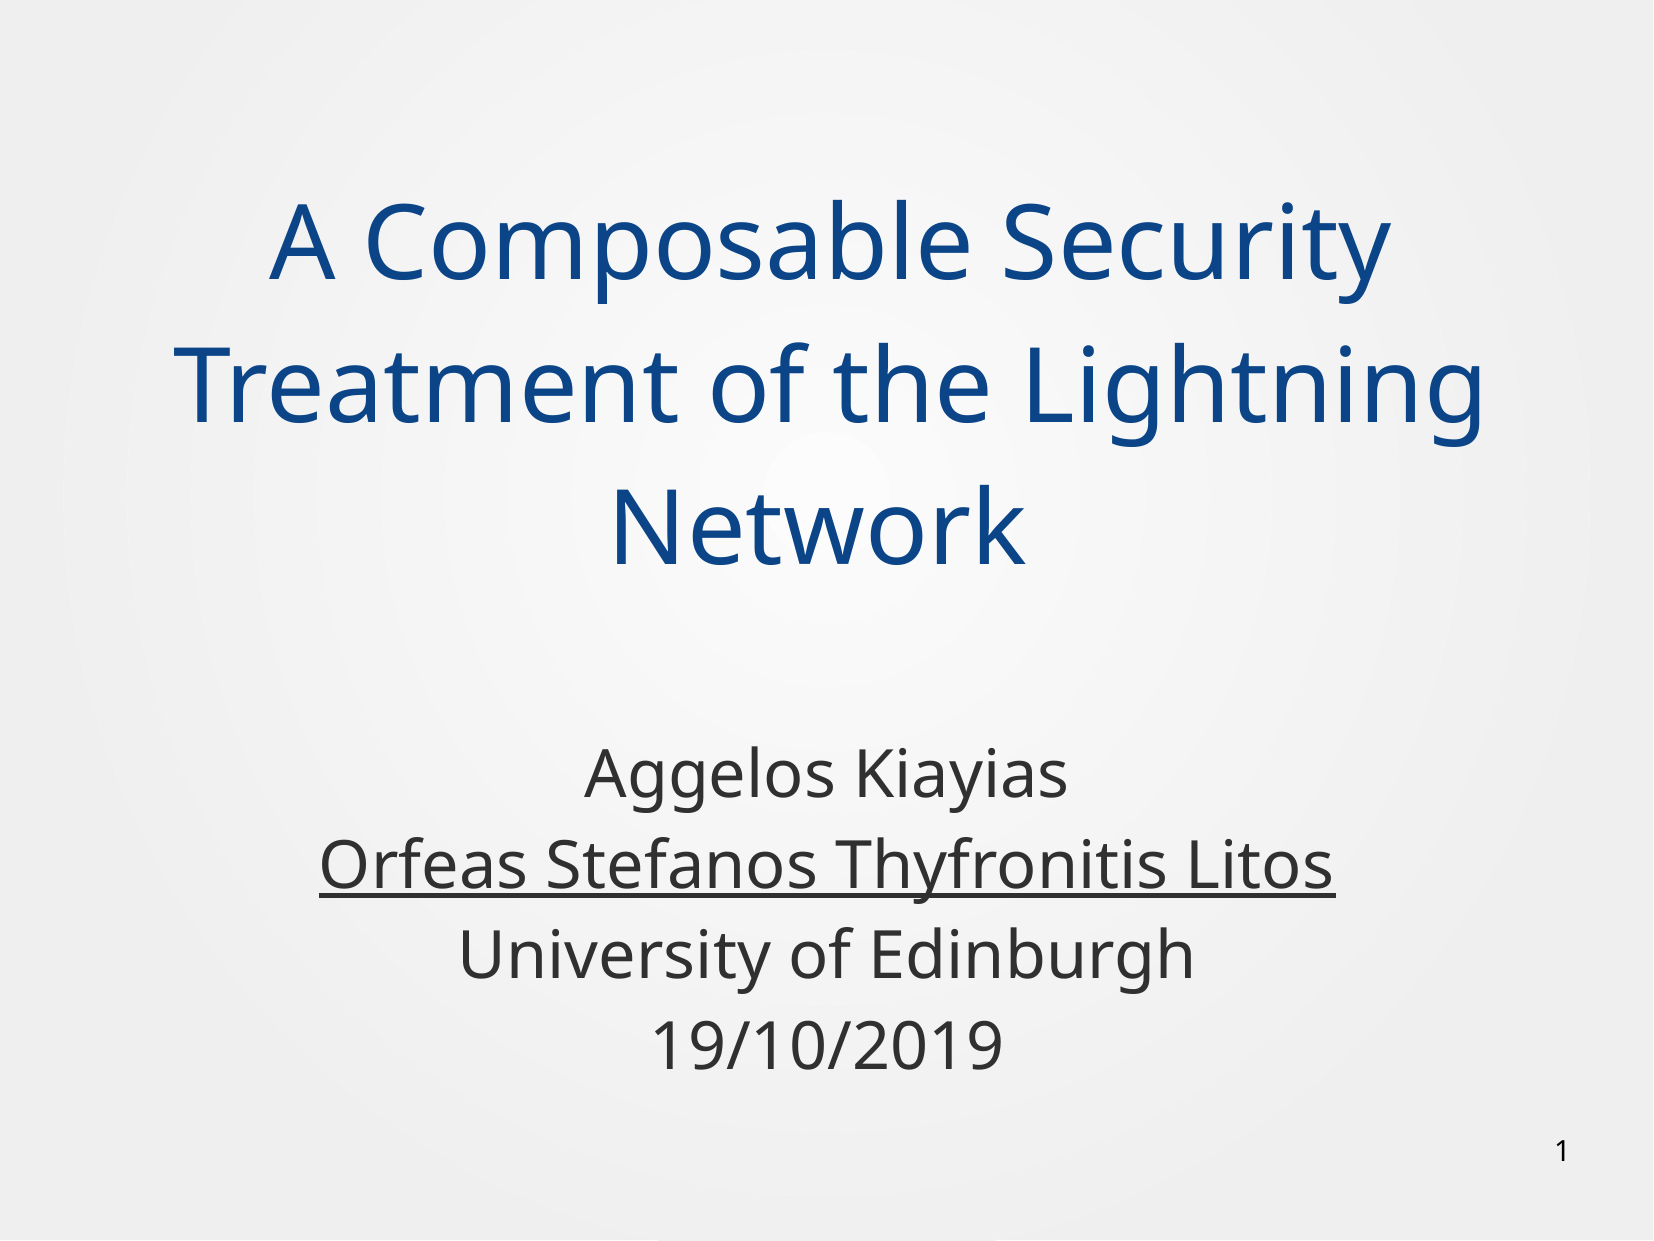

# A Composable Security Treatment of the Lightning Network
Aggelos Kiayias
Orfeas Stefanos Thyfronitis Litos
University of Edinburgh
19/10/2019
1